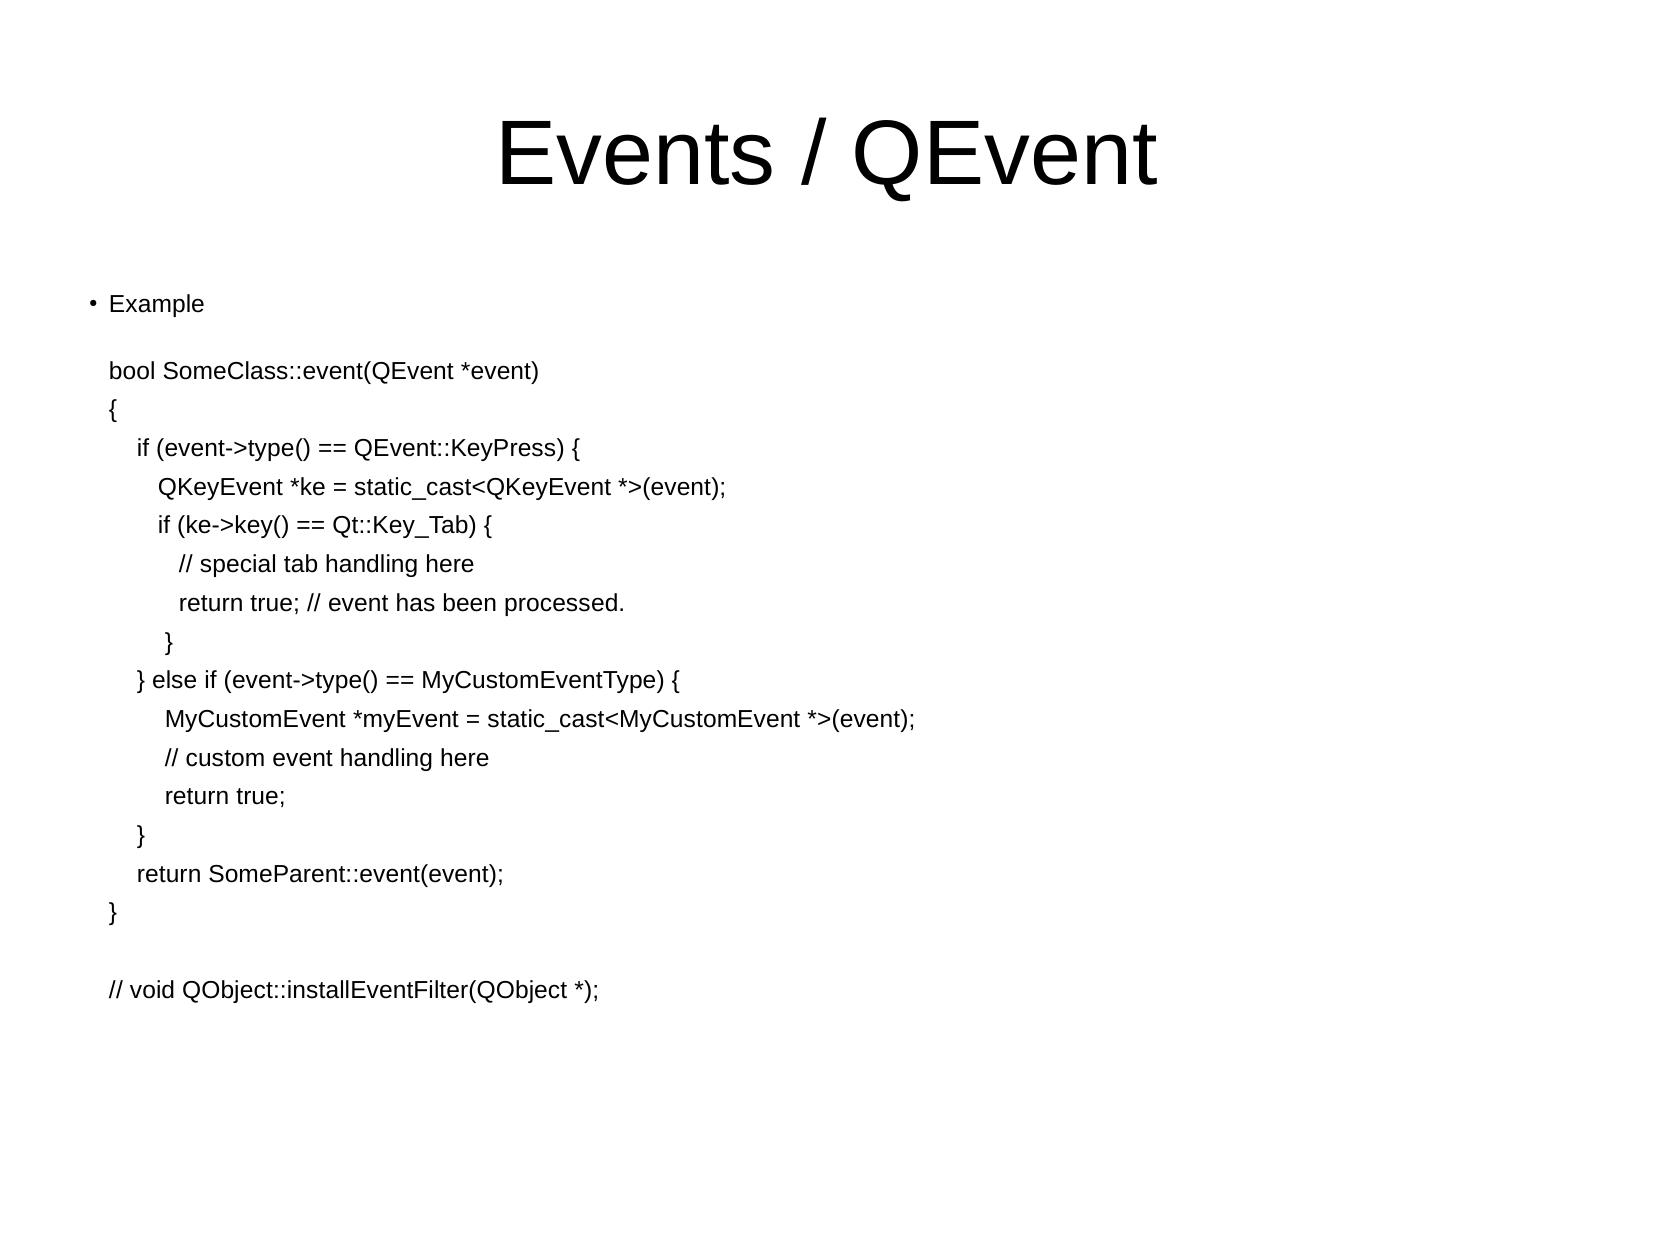

# Events / QEvent
Example
bool SomeClass::event(QEvent *event)
{
 if (event->type() == QEvent::KeyPress) {
 QKeyEvent *ke = static_cast<QKeyEvent *>(event);
 if (ke->key() == Qt::Key_Tab) {
 // special tab handling here
 return true; // event has been processed.
 }
 } else if (event->type() == MyCustomEventType) {
 MyCustomEvent *myEvent = static_cast<MyCustomEvent *>(event);
 // custom event handling here
 return true;
 }
 return SomeParent::event(event);
}
// void QObject::installEventFilter(QObject *);